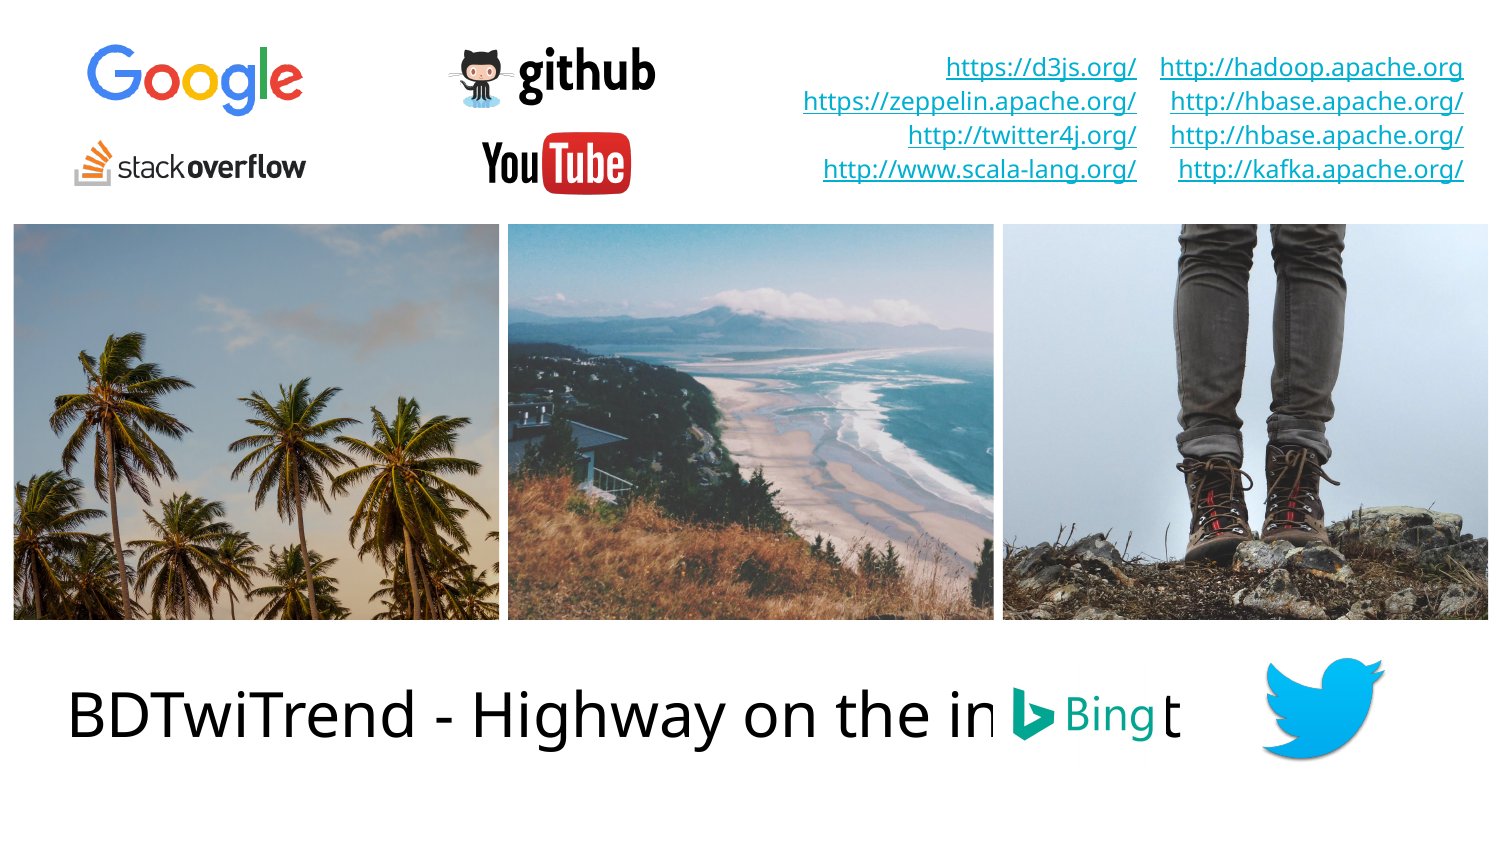

https://d3js.org/
https://zeppelin.apache.org/
http://twitter4j.org/
http://www.scala-lang.org/
http://hadoop.apache.org
http://hbase.apache.org/
http://hbase.apache.org/
http://kafka.apache.org/
# BDTwiTrend - Highway on the internet